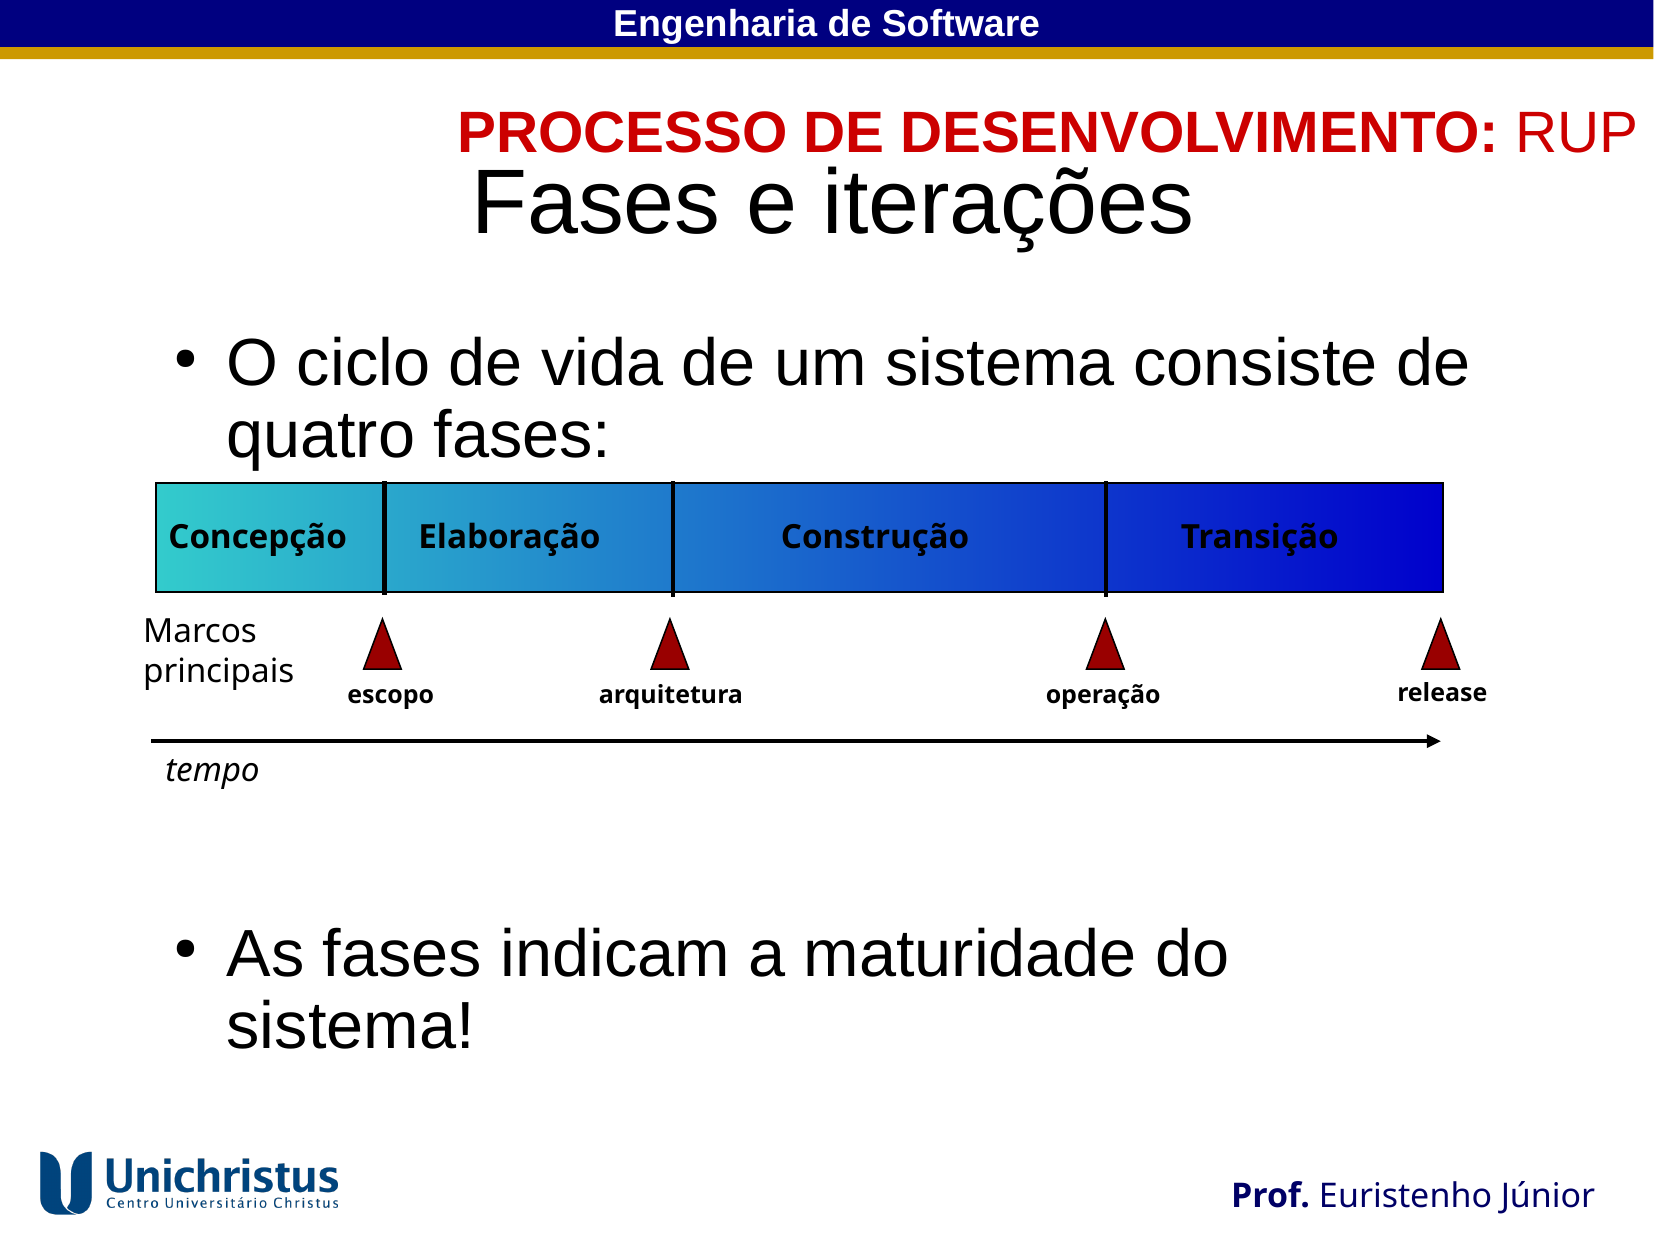

Engenharia de Software
PROCESSO DE DESENVOLVIMENTO: RUP
# Fases e iterações
O ciclo de vida de um sistema consiste de quatro fases:
As fases indicam a maturidade do sistema!
Concepção
Elaboração
Construção
Transição
Marcos principais
release
escopo
arquitetura
operação
tempo
Prof. Euristenho Júnior